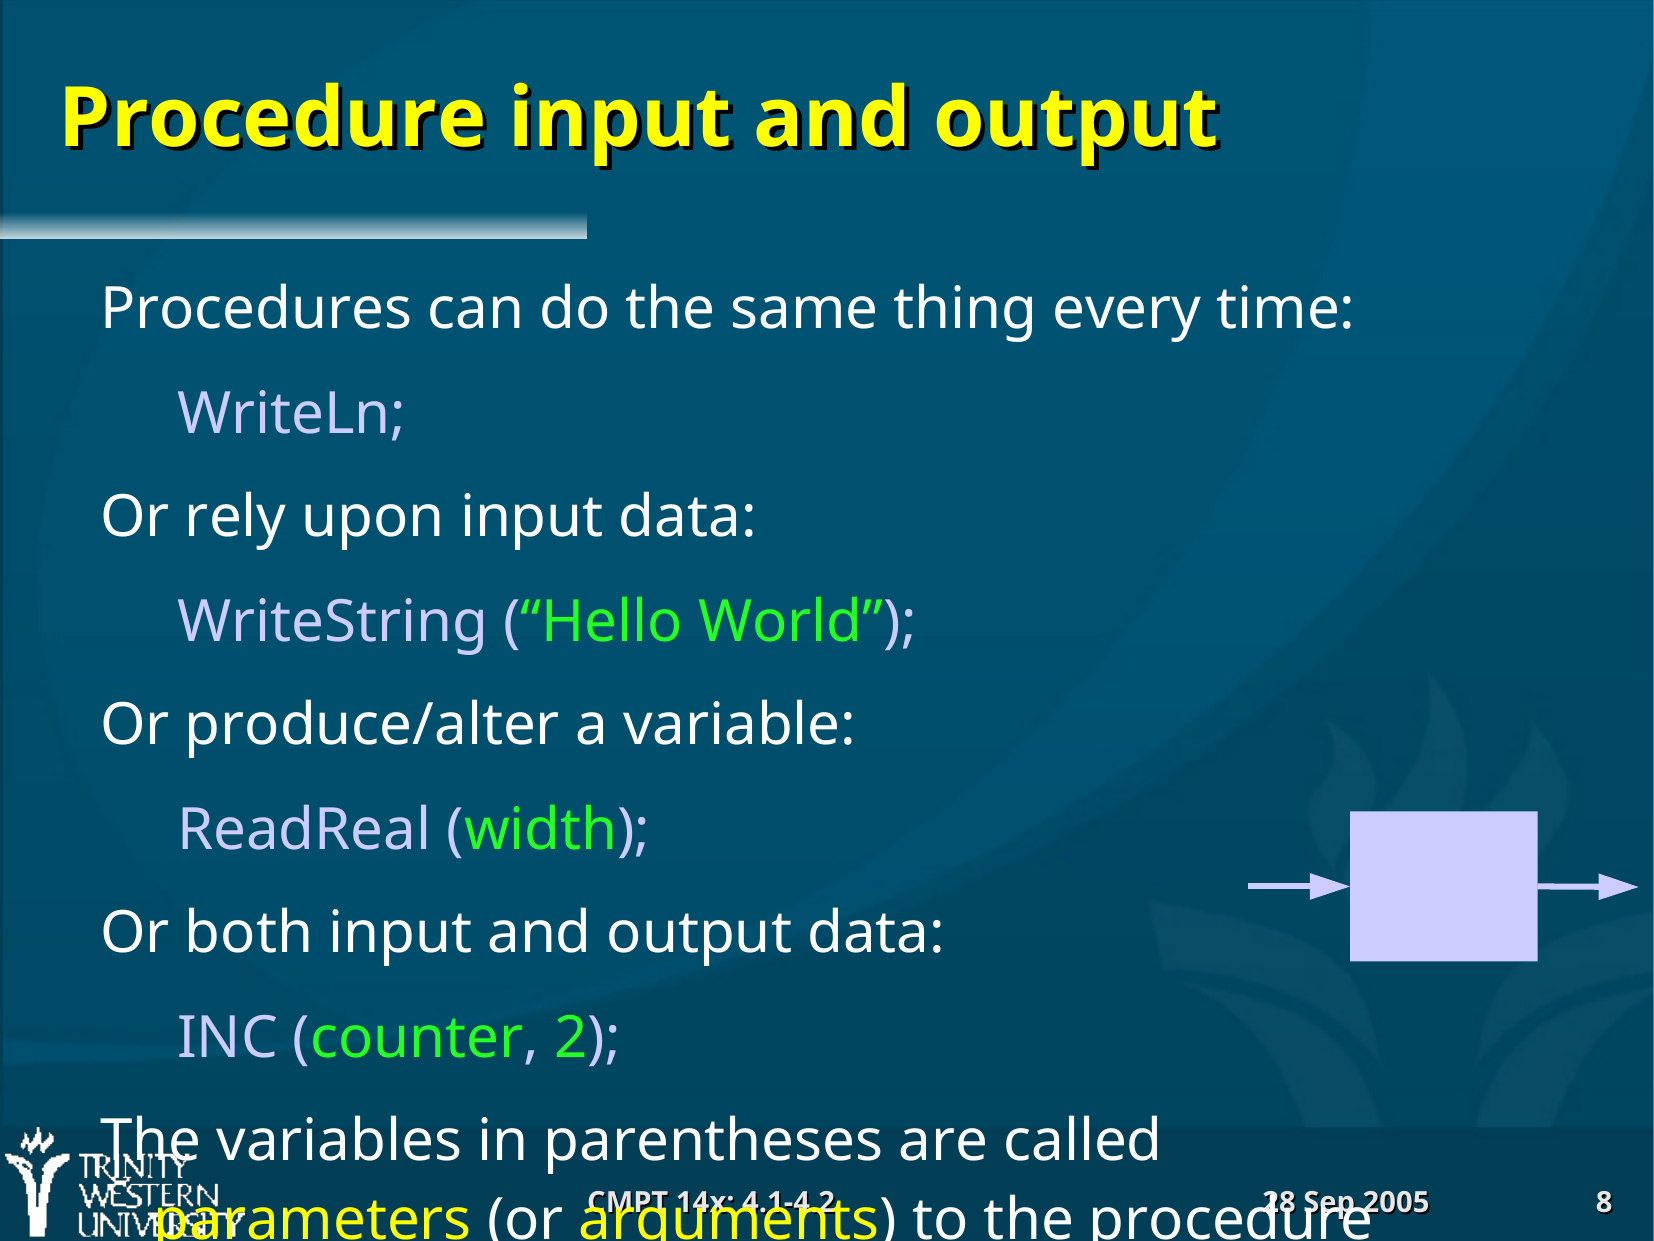

# Procedure input and output
Procedures can do the same thing every time:
WriteLn;
Or rely upon input data:
WriteString (“Hello World”);
Or produce/alter a variable:
ReadReal (width);
Or both input and output data:
INC (counter, 2);
The variables in parentheses are called
parameters (or arguments) to the procedure
CMPT 14x: 4.1-4.2
28 Sep 2005
8